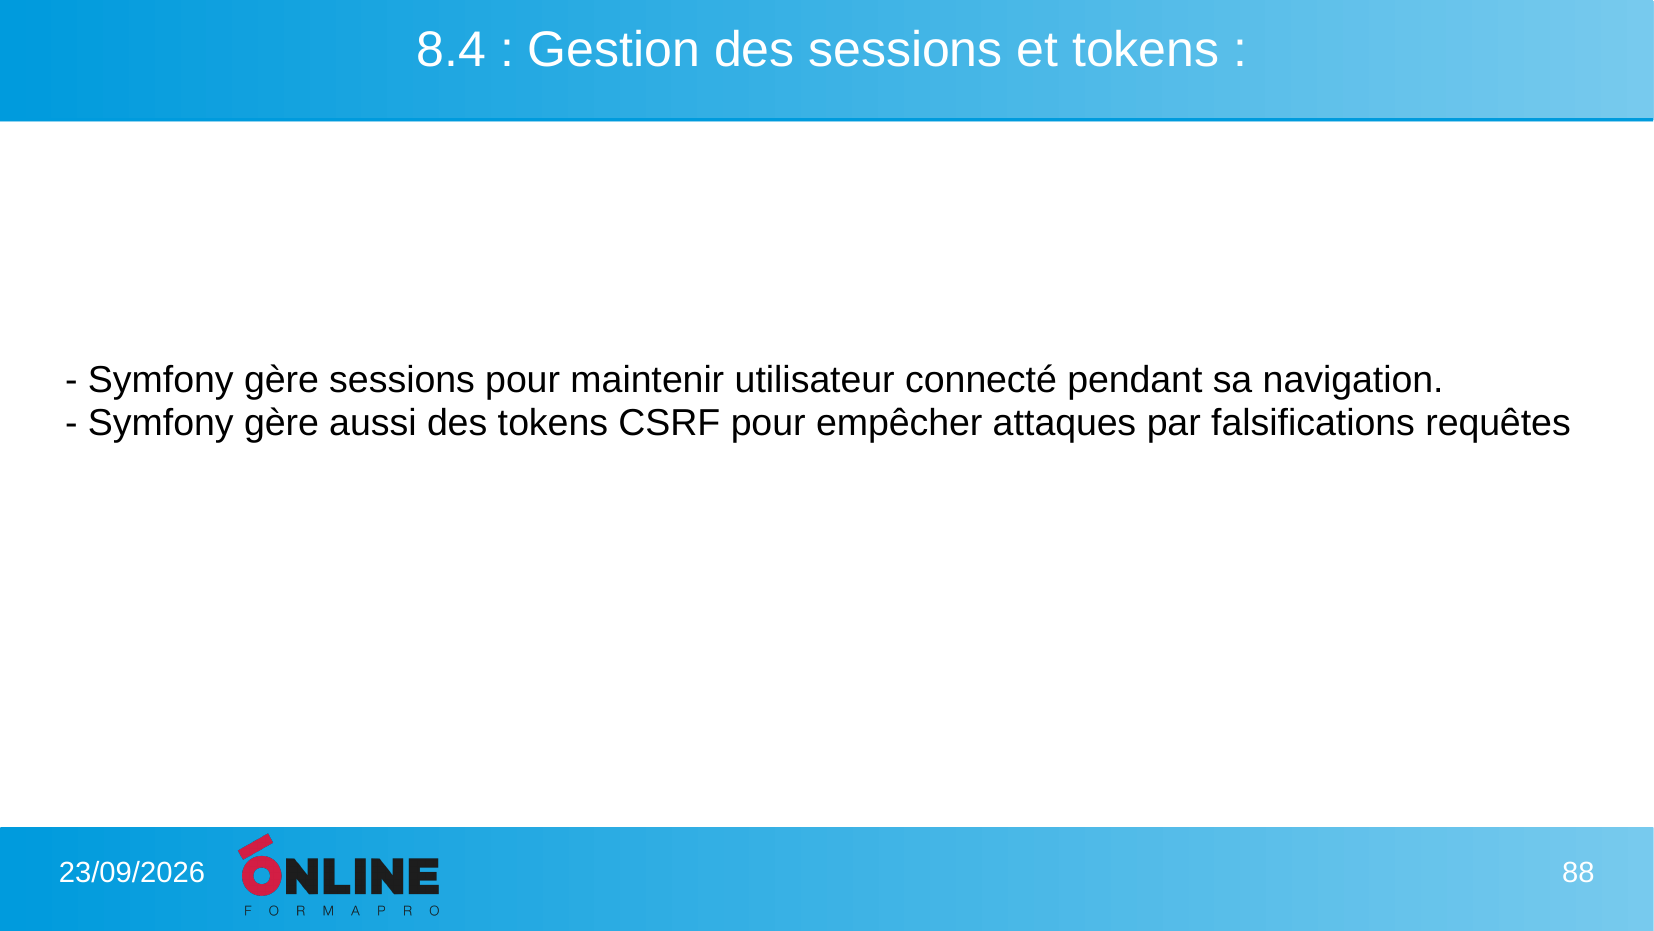

# 8.4 : Gestion des sessions et tokens :
- Symfony gère sessions pour maintenir utilisateur connecté pendant sa navigation.
- Symfony gère aussi des tokens CSRF pour empêcher attaques par falsifications requêtes
88